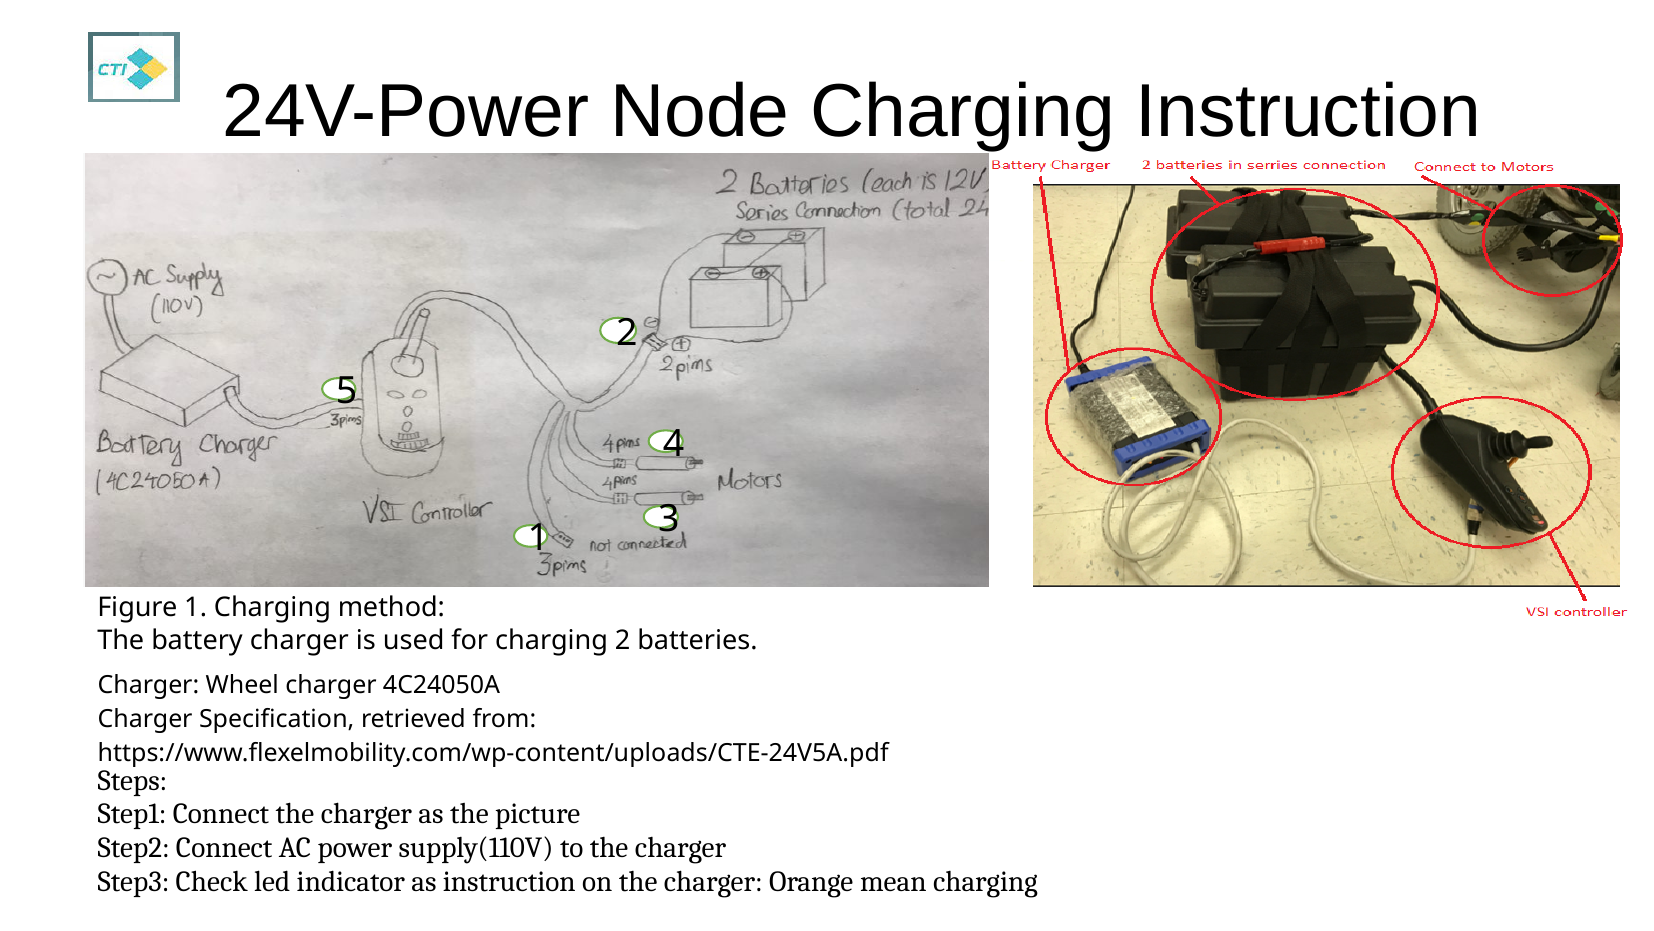

# 24V-Power Node Charging Instruction
2
5
4
3
1
Figure 1. Charging method:
The battery charger is used for charging 2 batteries.
Charger: Wheel charger 4C24050A
Charger Specification, retrieved from:
https://www.flexelmobility.com/wp-content/uploads/CTE-24V5A.pdf
Steps:
Step1: Connect the charger as the picture
Step2: Connect AC power supply(110V) to the charger
Step3: Check led indicator as instruction on the charger: Orange mean charging